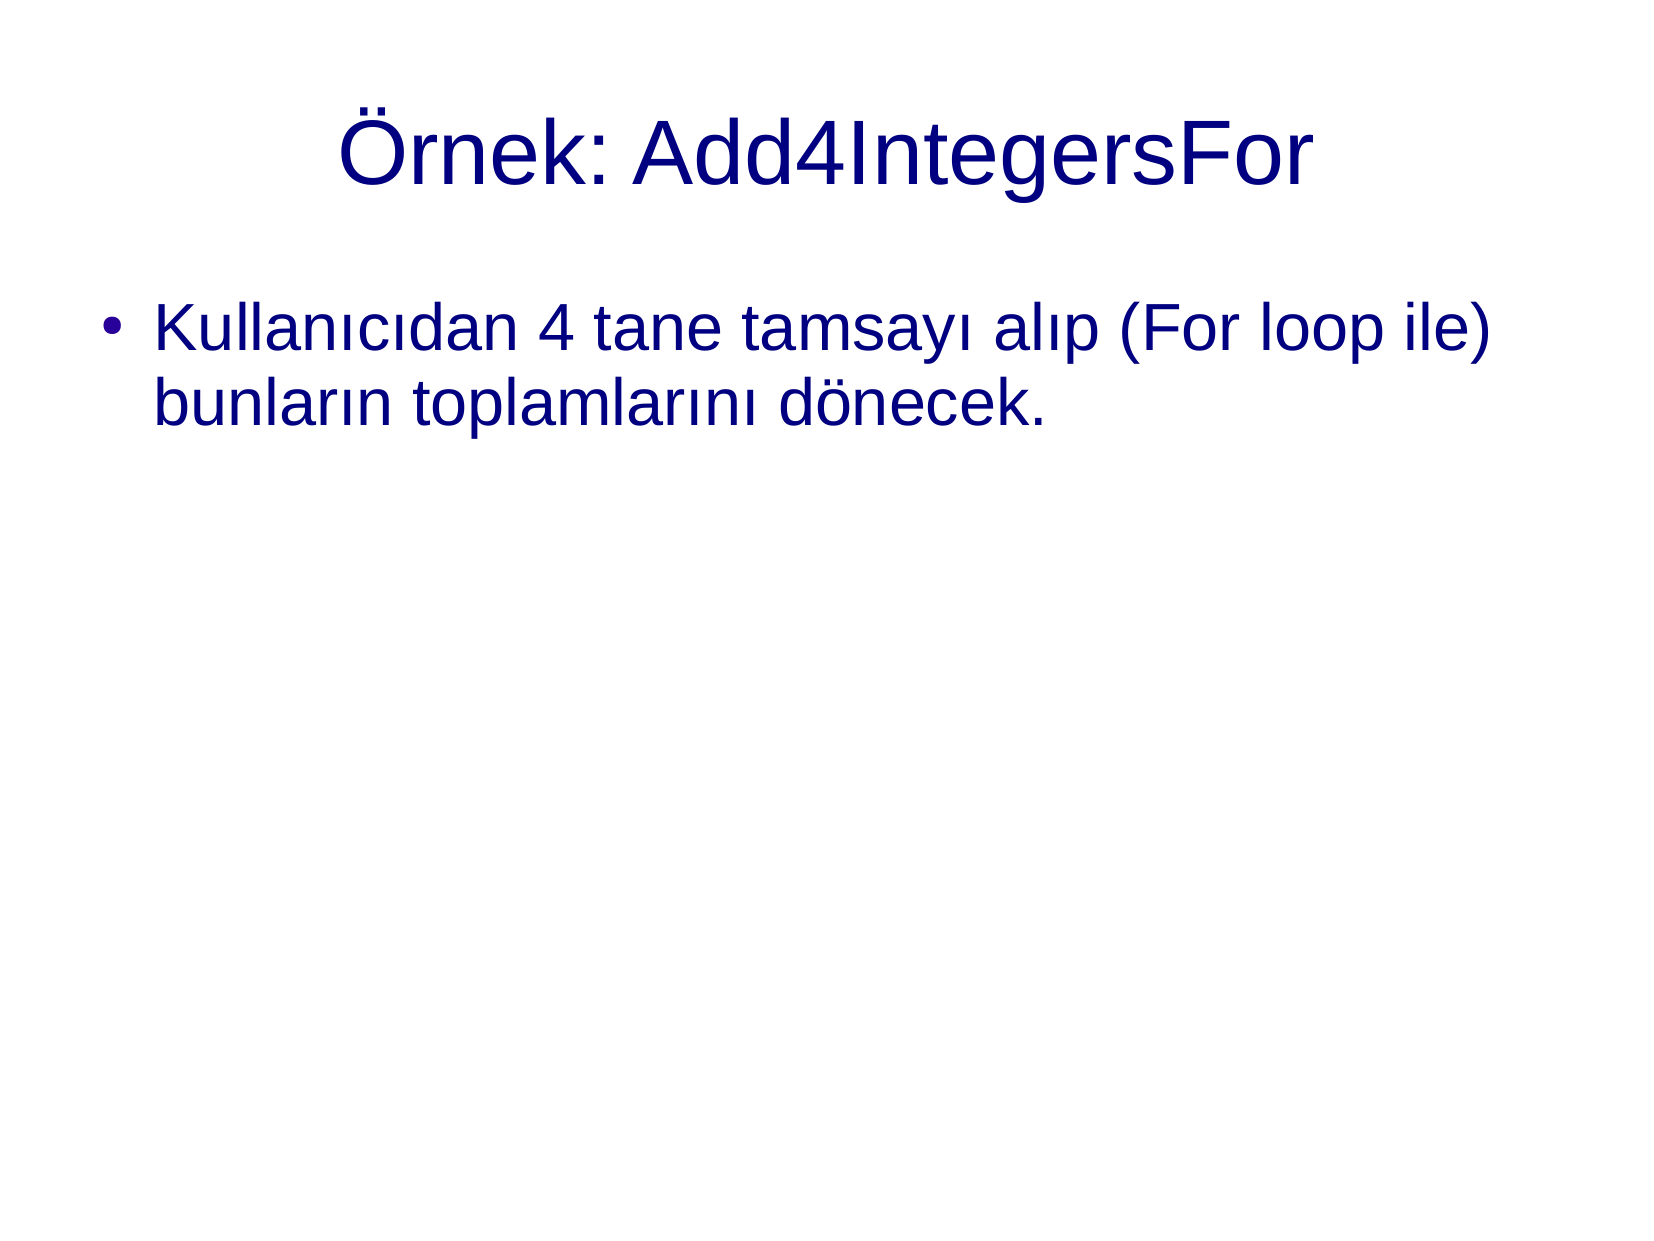

# Örnek: Add4IntegersFor
Kullanıcıdan 4 tane tamsayı alıp (For loop ile) bunların toplamlarını dönecek.